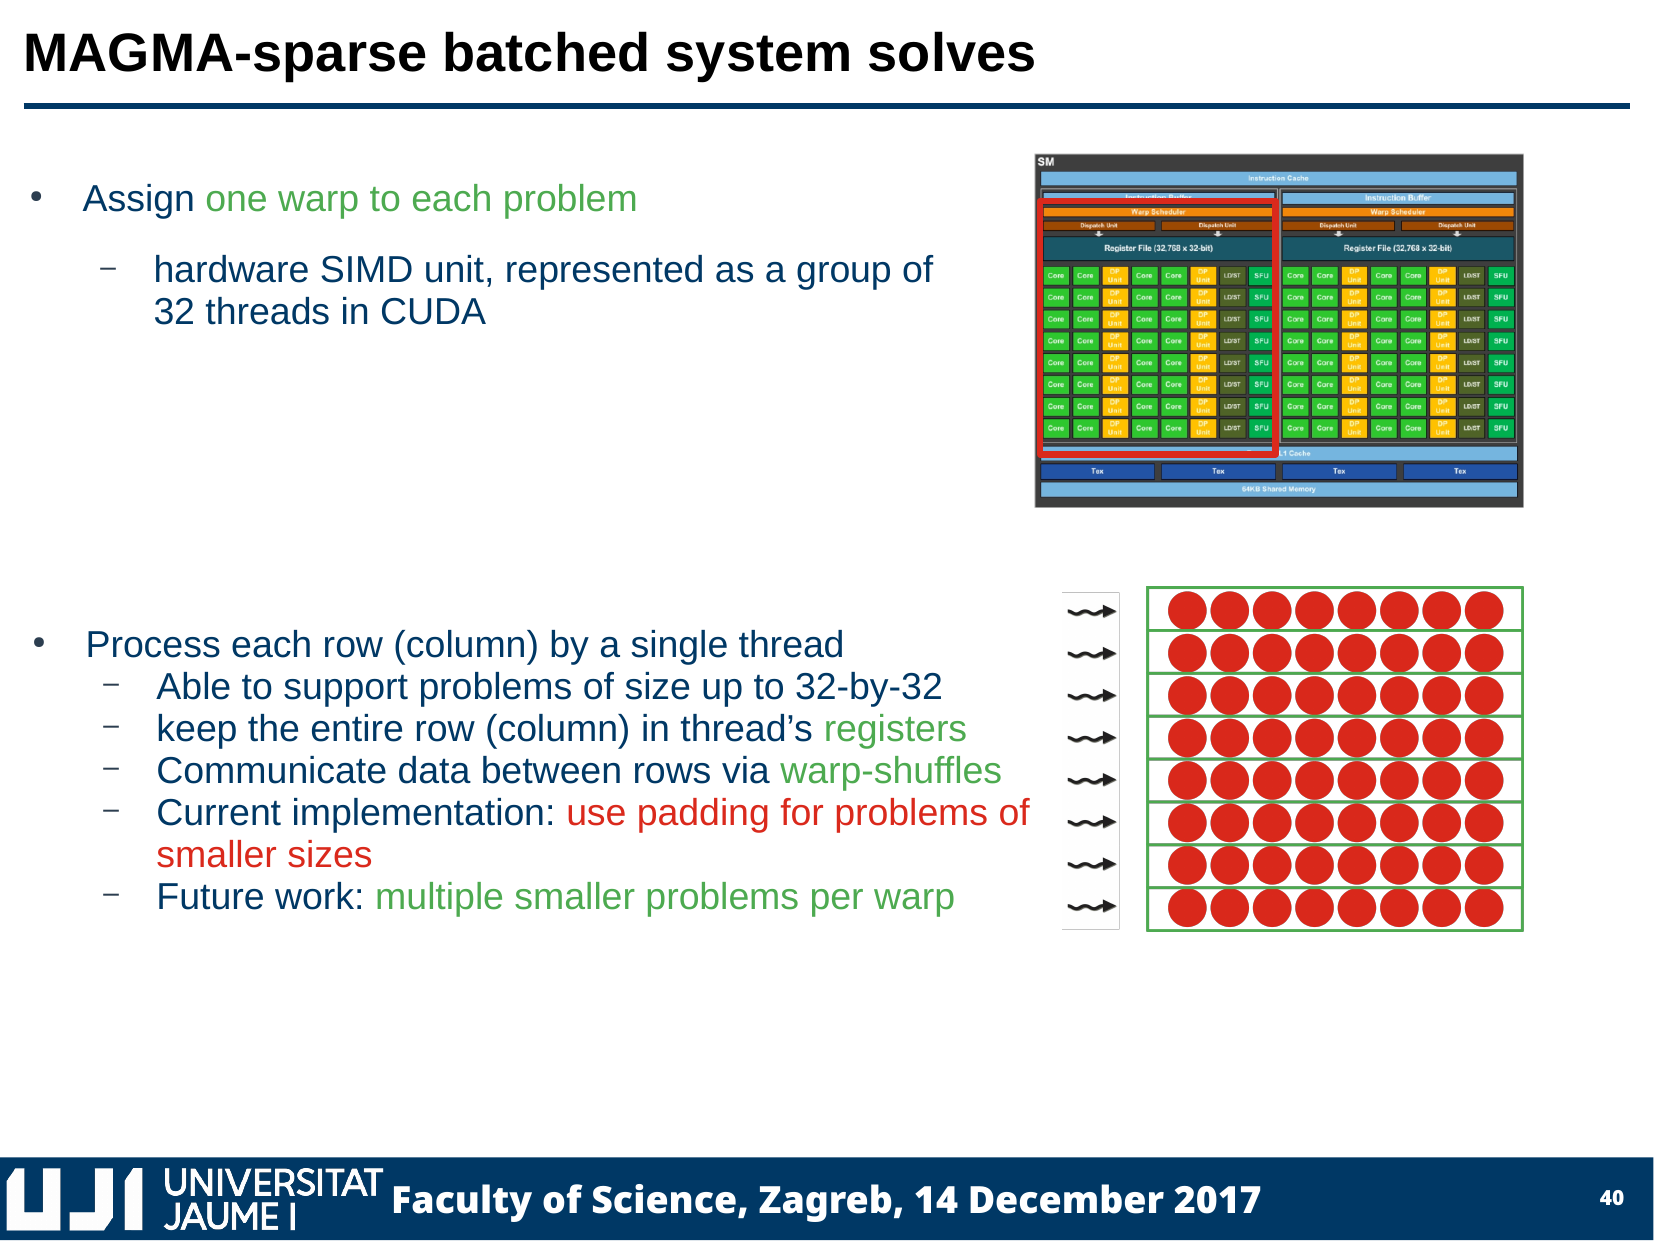

# MAGMA-sparse batched system solves
Assign one warp to each problem
hardware SIMD unit, represented as a group of 32 threads in CUDA
Process each row (column) by a single thread
Able to support problems of size up to 32-by-32
keep the entire row (column) in thread’s registers
Communicate data between rows via warp-shuffles
Current implementation: use padding for problems of smaller sizes
Future work: multiple smaller problems per warp
Faculty of Science, Zagreb, 14 December 2017
40